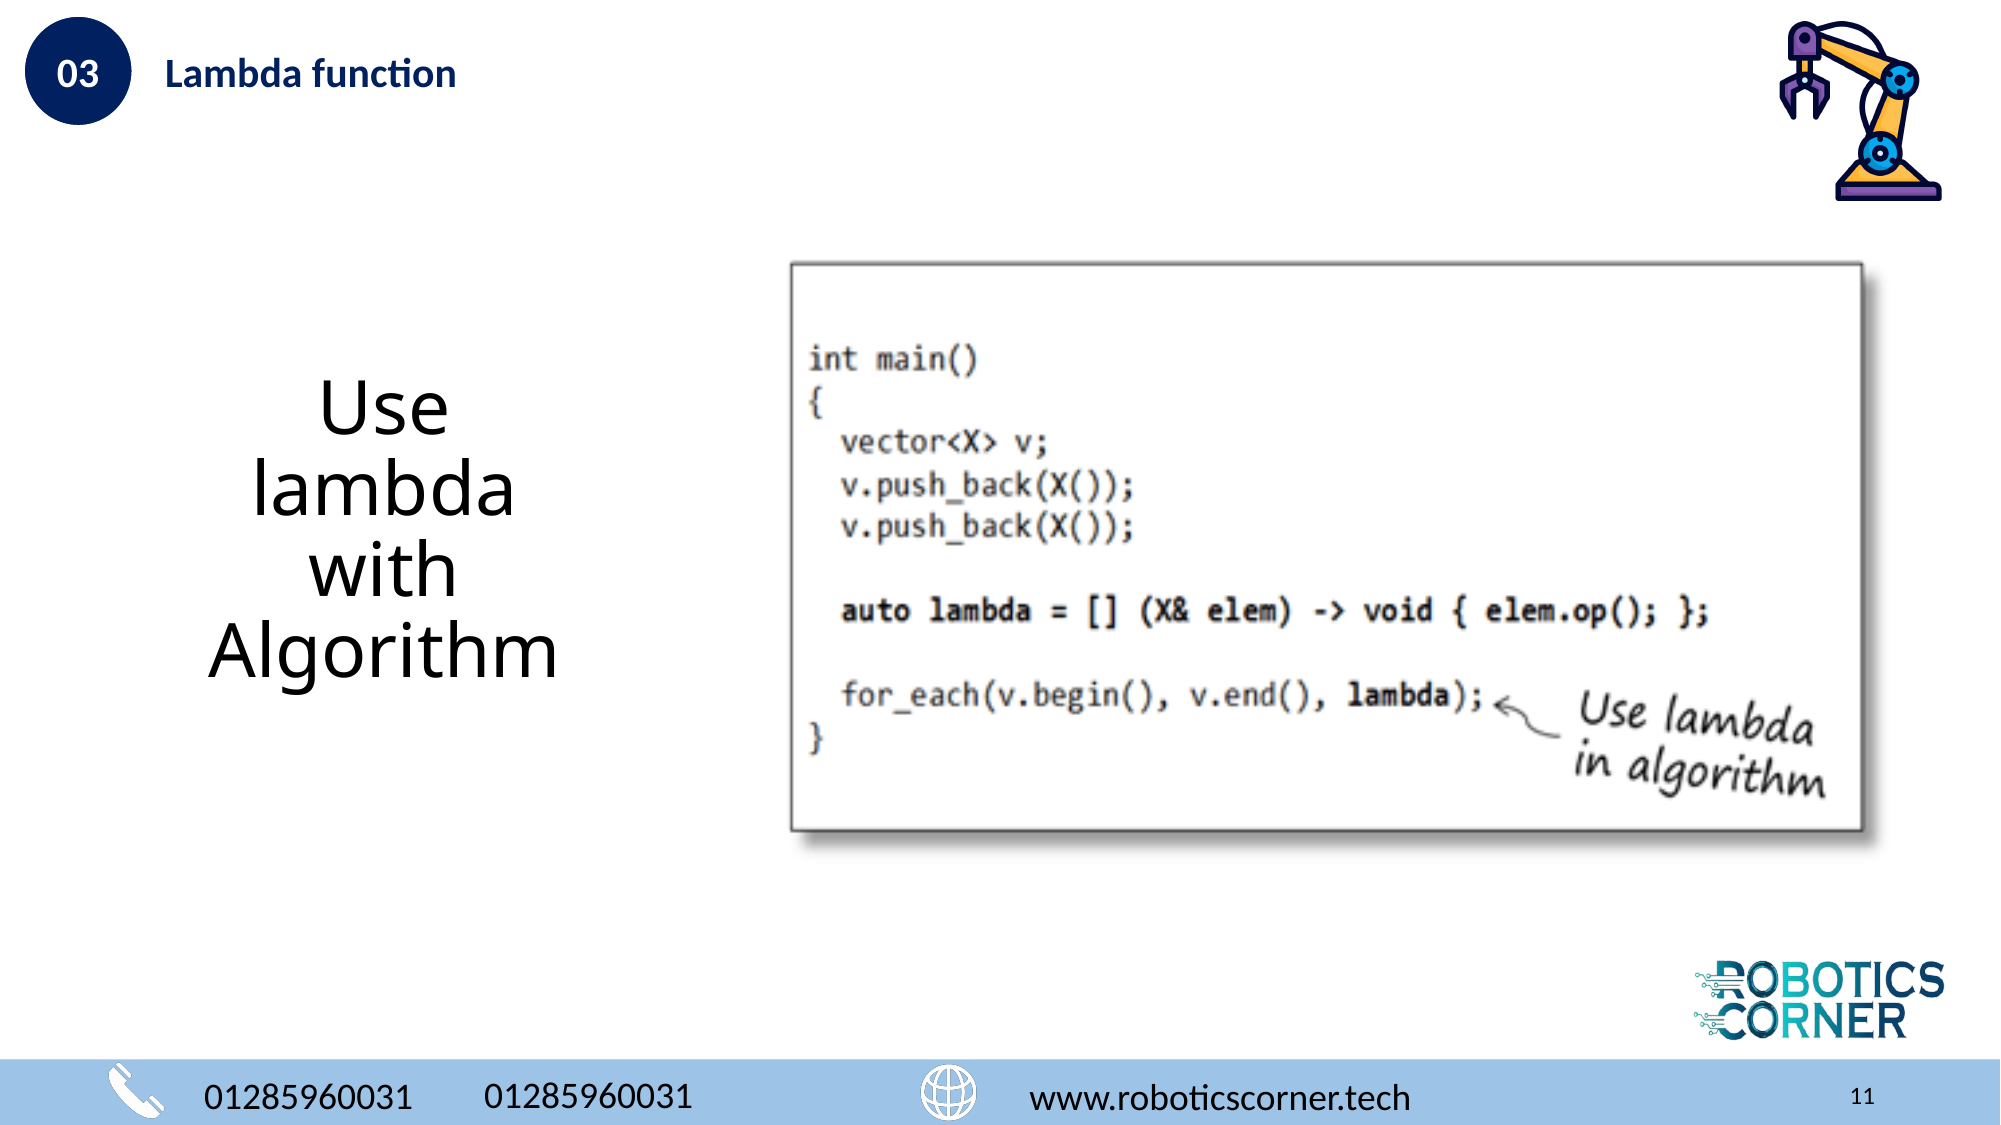

03
Lambda function
# Use lambda with Algorithm